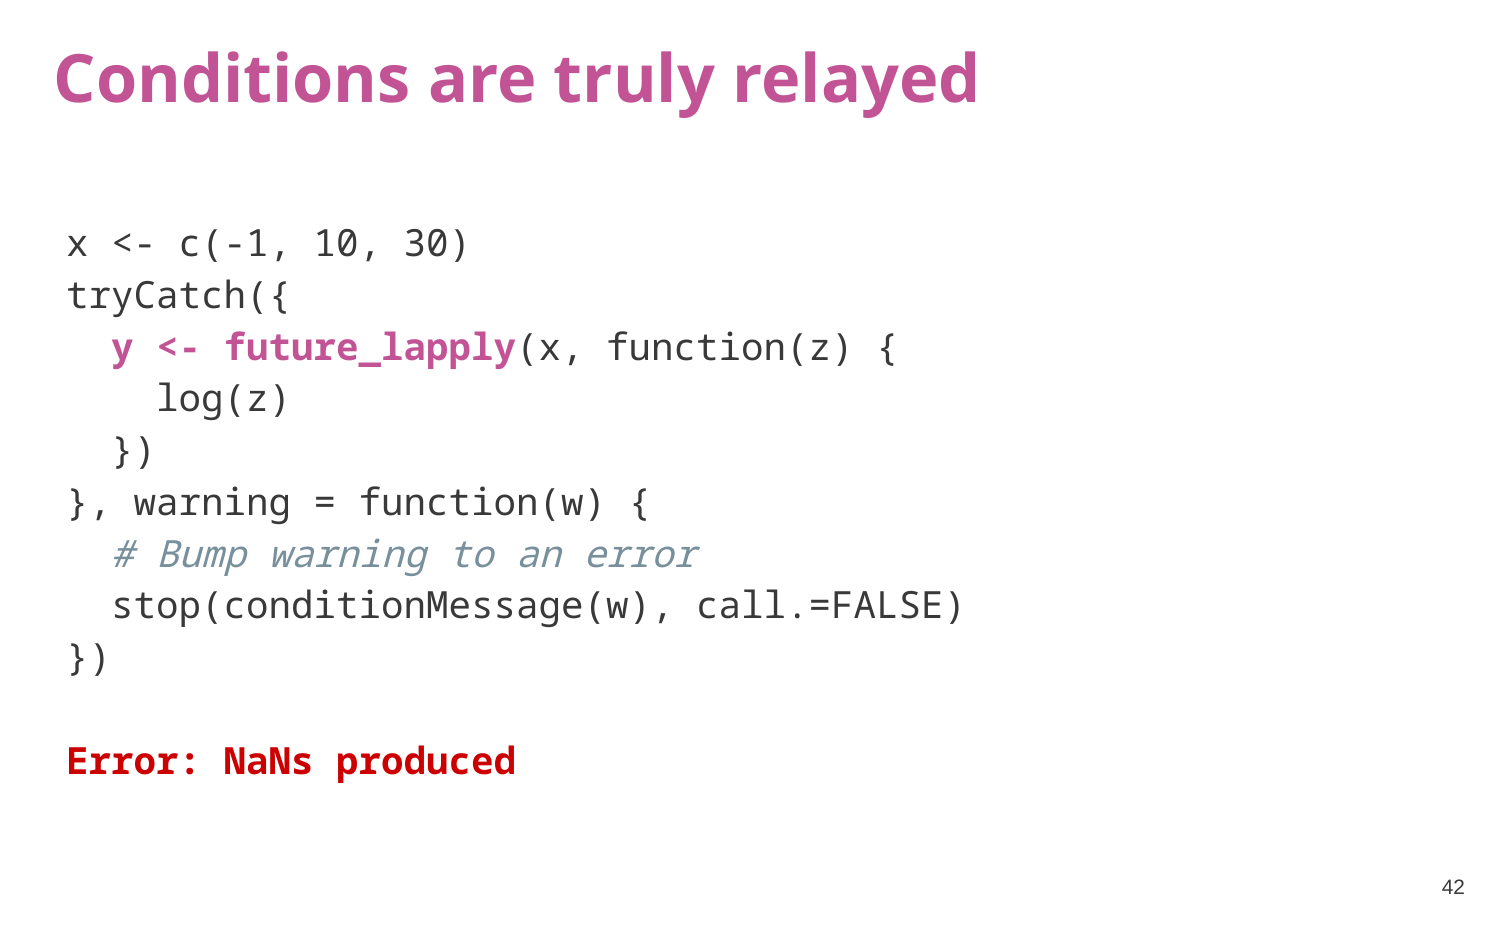

# Conditions are truly relayed
x <- c(-1, 10, 30)
tryCatch({
 y <- future_lapply(x, function(z) {
 log(z)
 })
}, warning = function(w) {
 # Bump warning to an error
 stop(conditionMessage(w), call.=FALSE)
})
Error: NaNs produced